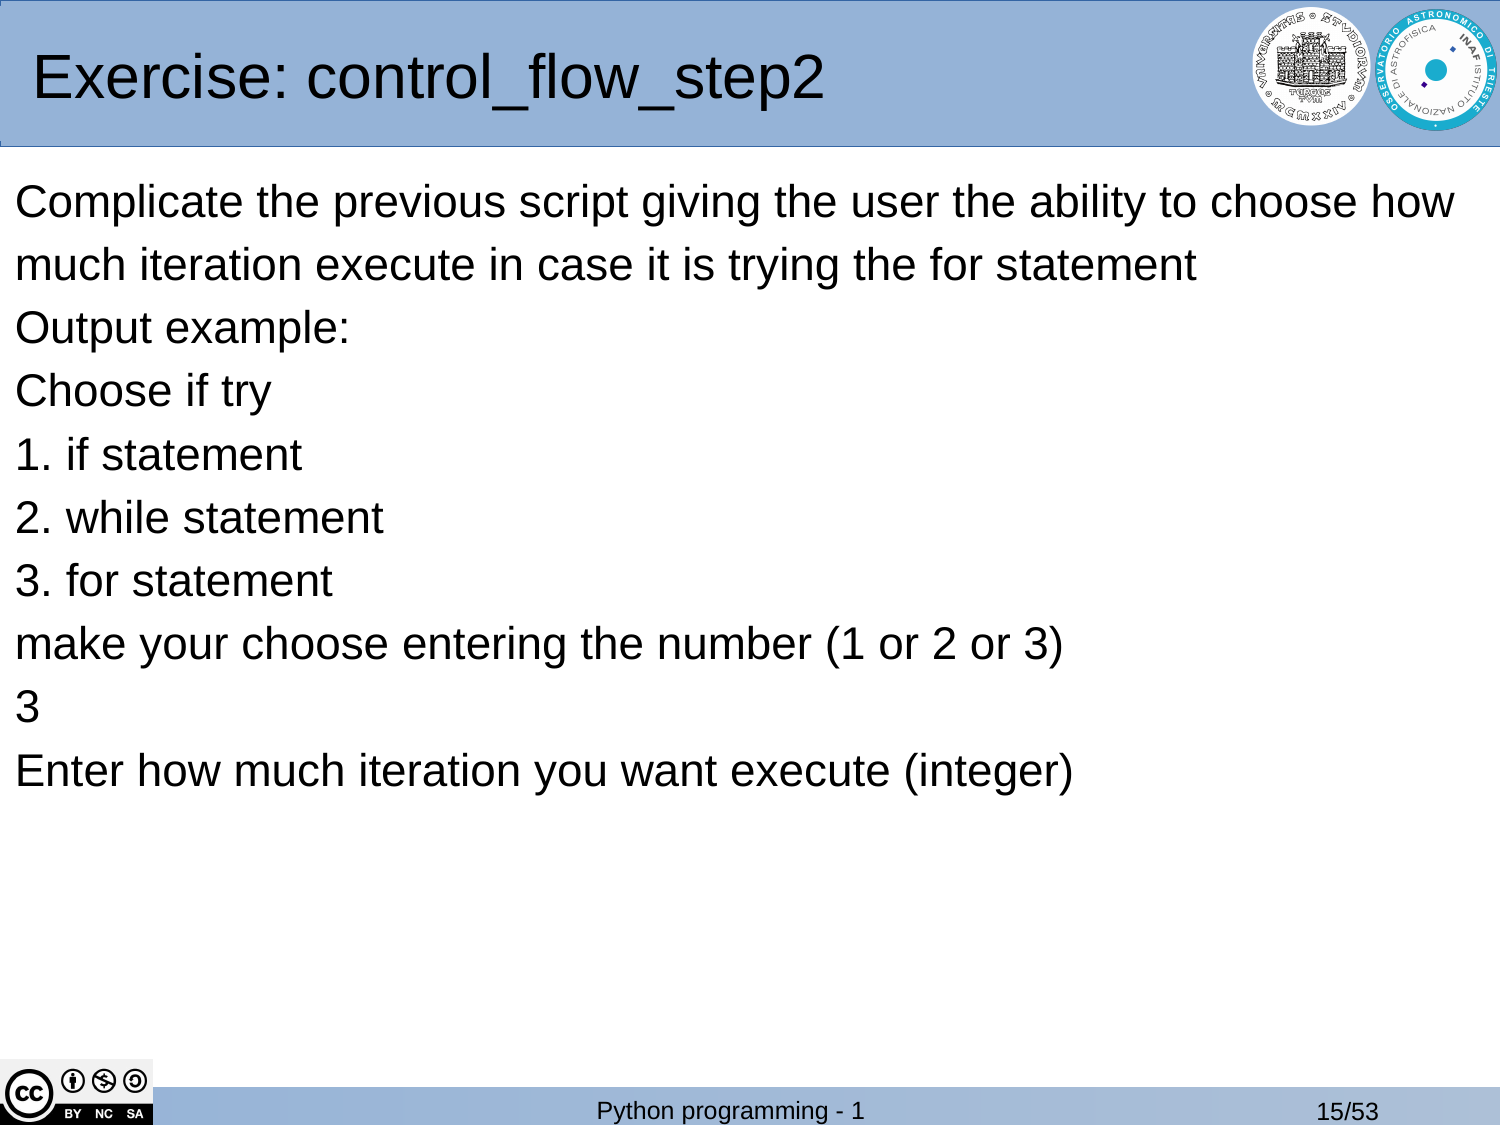

Exercise: control_flow_step2
# Complicate the previous script giving the user the ability to choose how much iteration execute in case it is trying the for statement
Output example:
Choose if try
1. if statement
2. while statement
3. for statement
make your choose entering the number (1 or 2 or 3)
3
Enter how much iteration you want execute (integer)